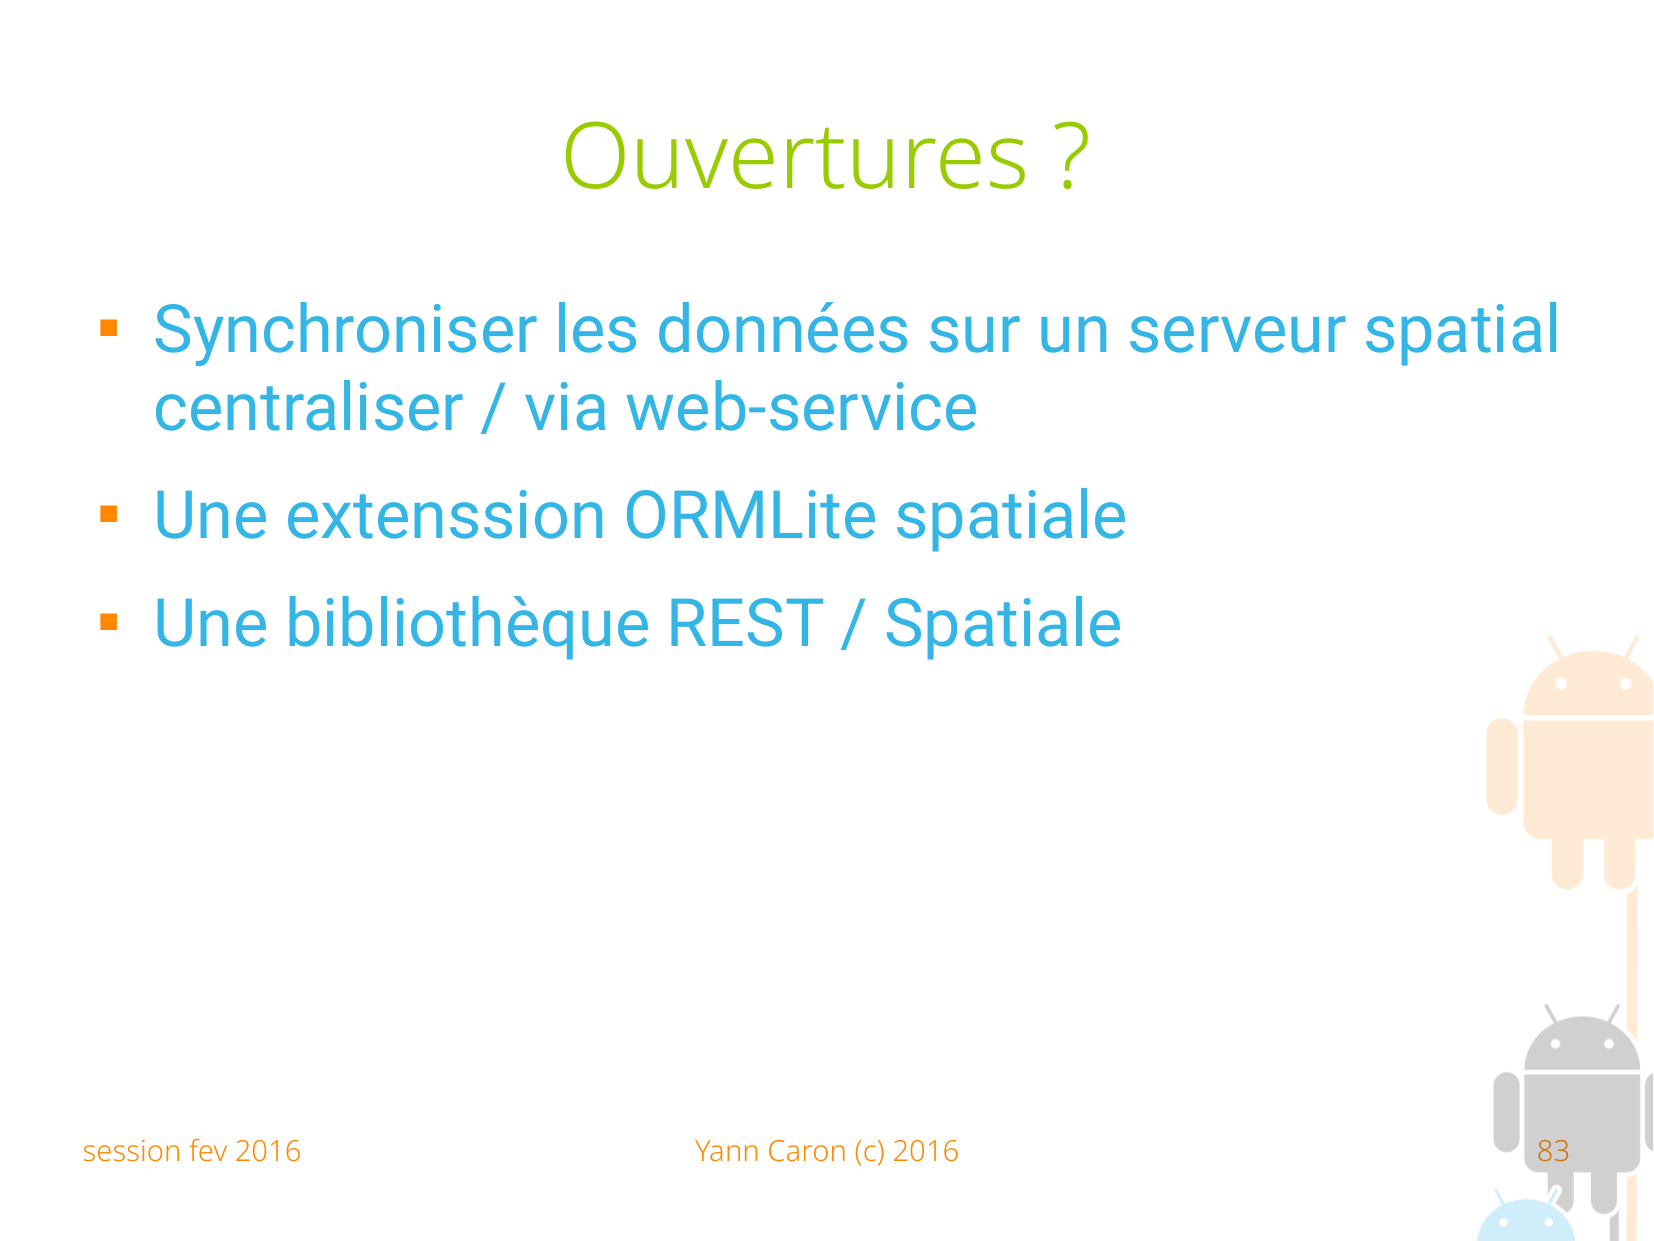

# Ouvertures ?
Synchroniser les données sur un serveur spatial centraliser / via web-service
Une extenssion ORMLite spatiale
Une bibliothèque REST / Spatiale
session fev 2016
Yann Caron (c) 2016
83